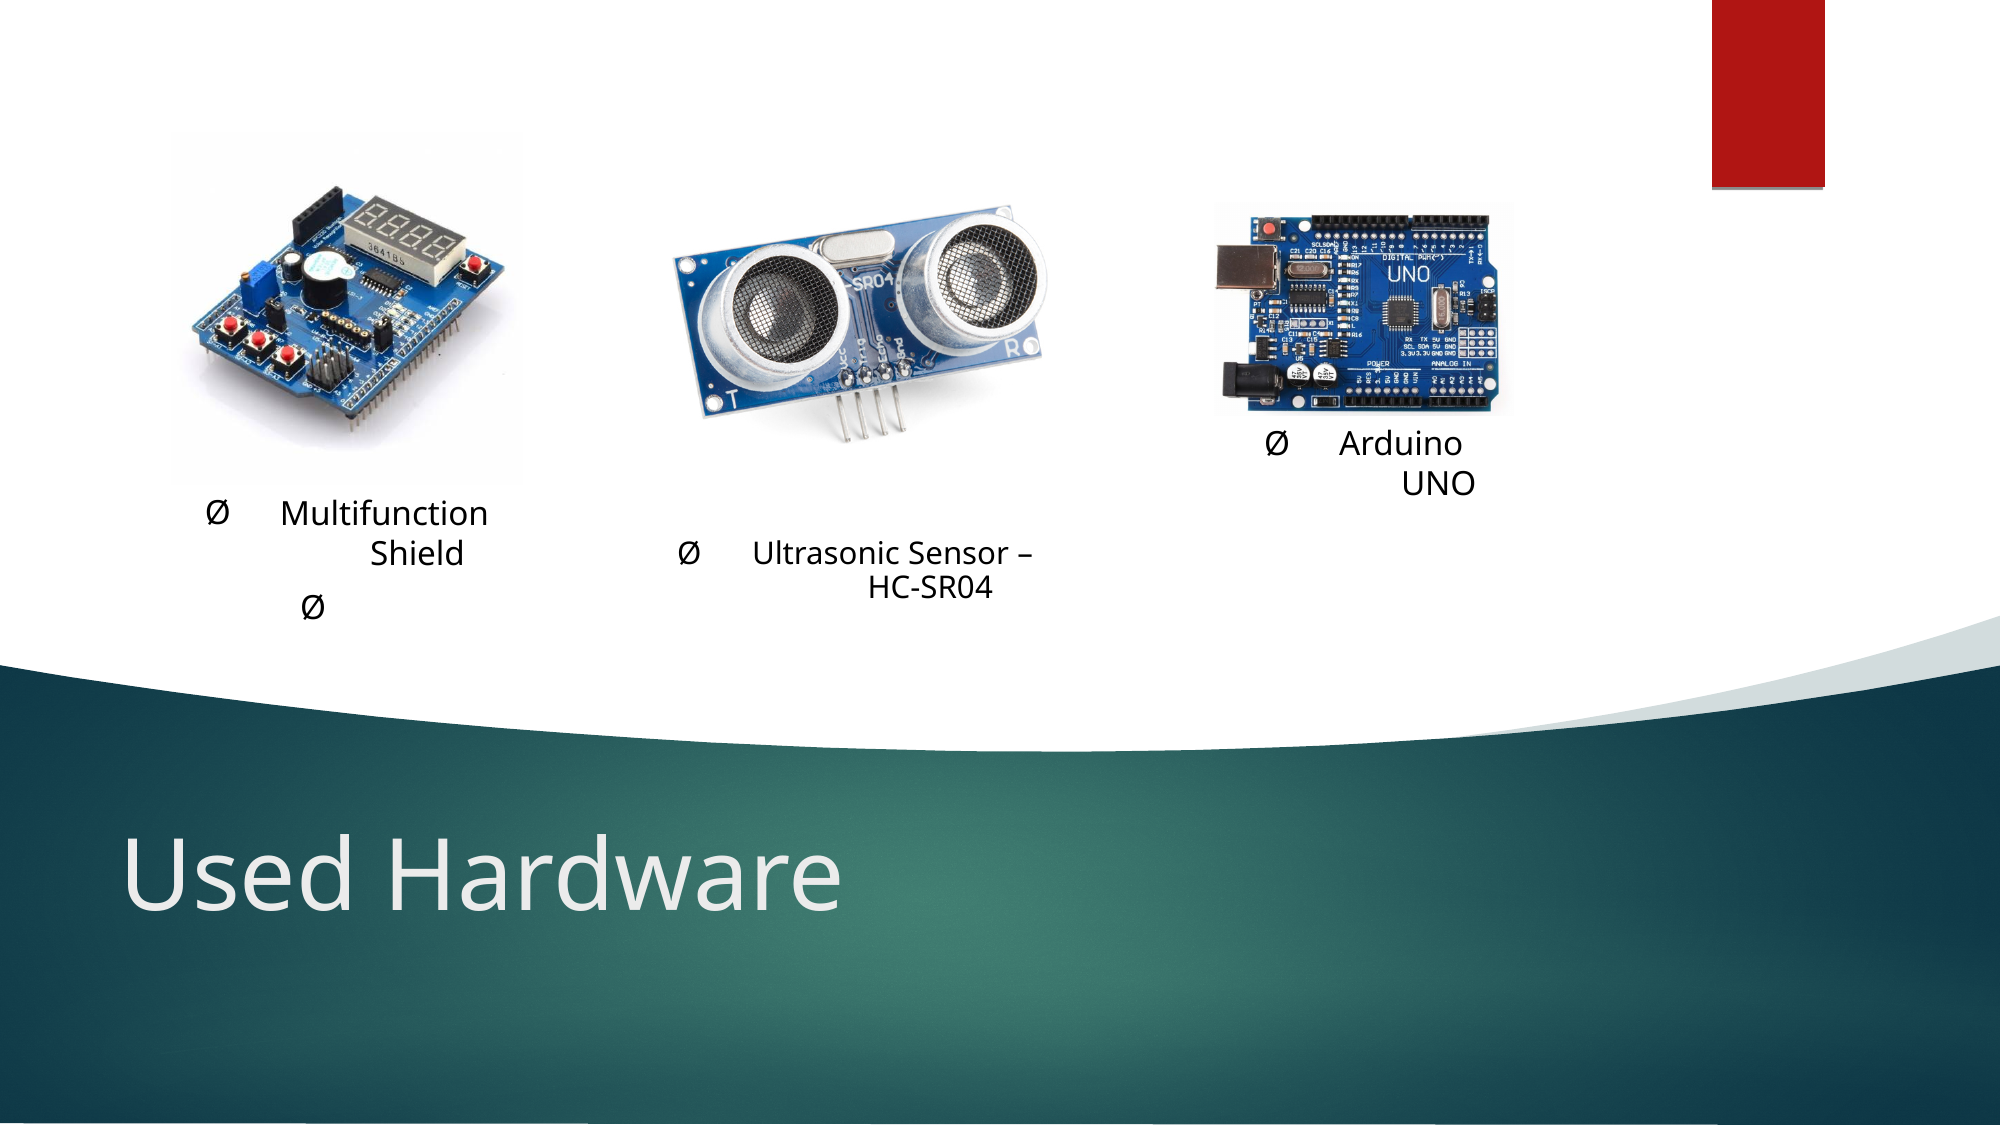

Arduino UNO
Multifunction Shield
Ultrasonic Sensor – HC-SR04
# Used Hardware